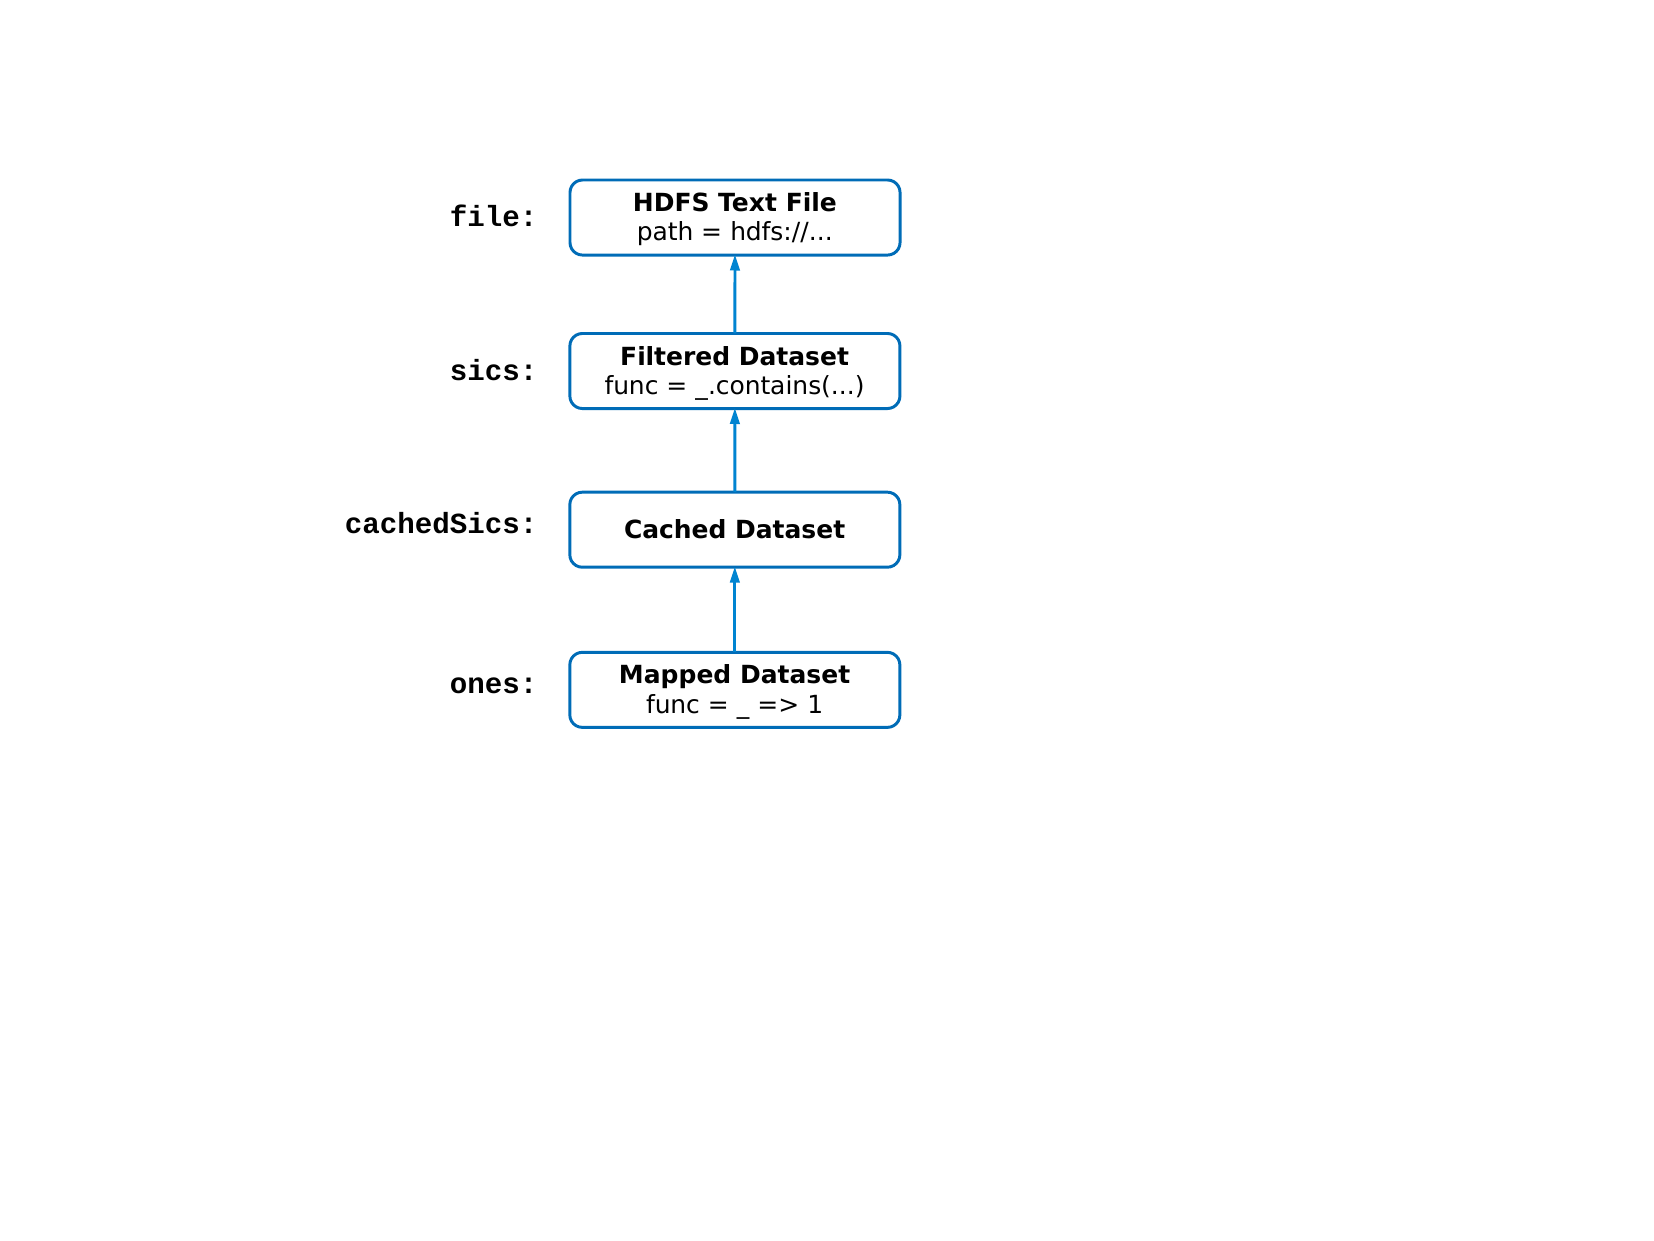

HDFS Text File
path = hdfs://...
file:
Filtered Dataset
func = _.contains(...)
sics:
Cached Dataset
cachedSics:
Mapped Dataset
func = _ => 1
ones: